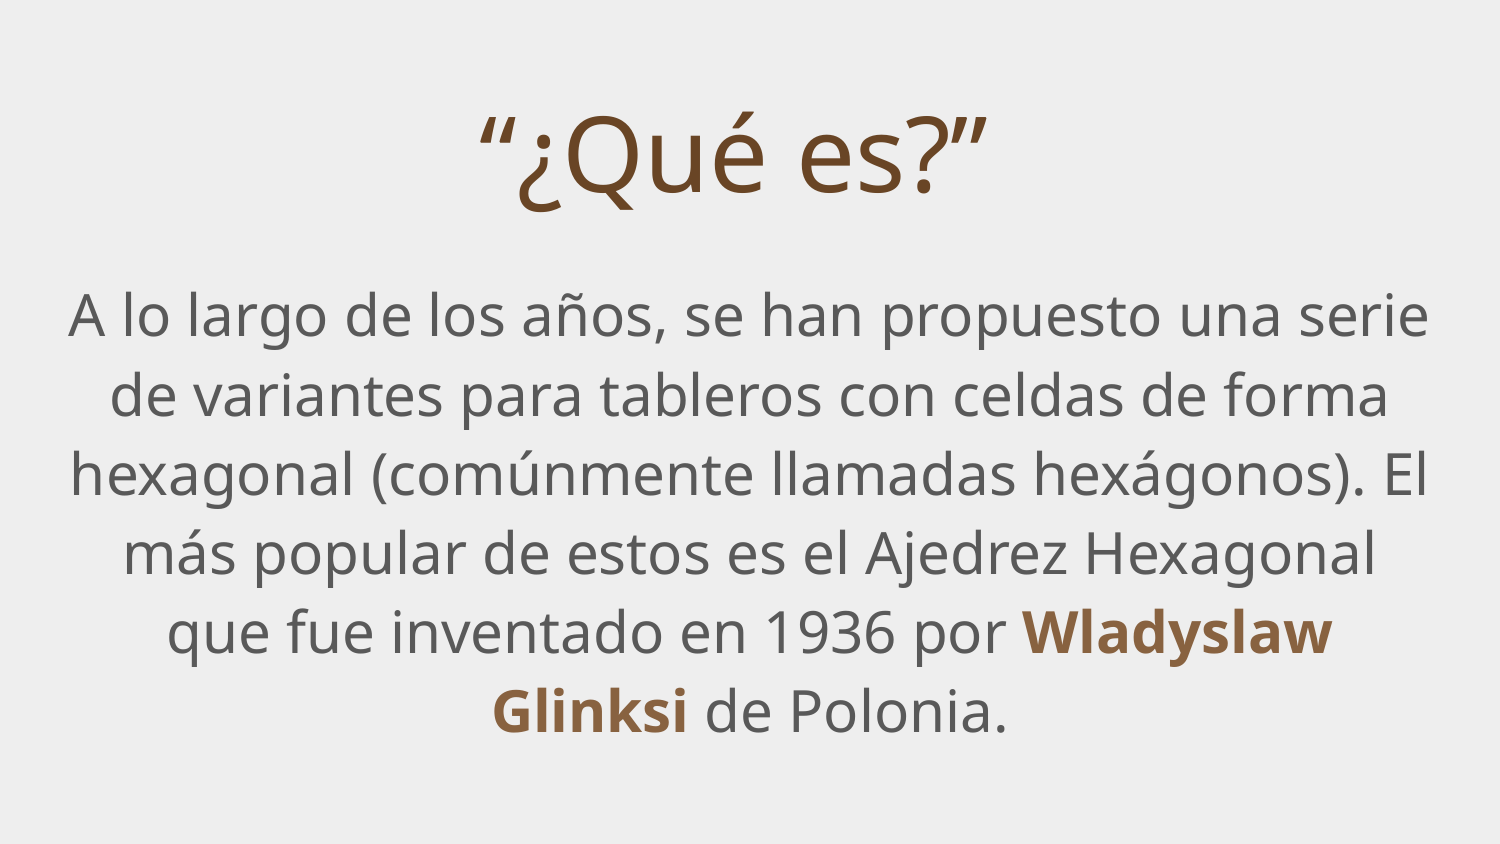

# “¿Qué es?”
A lo largo de los años, se han propuesto una serie de variantes para tableros con celdas de forma hexagonal (comúnmente llamadas hexágonos). El más popular de estos es el Ajedrez Hexagonal que fue inventado en 1936 por Wladyslaw Glinksi de Polonia.